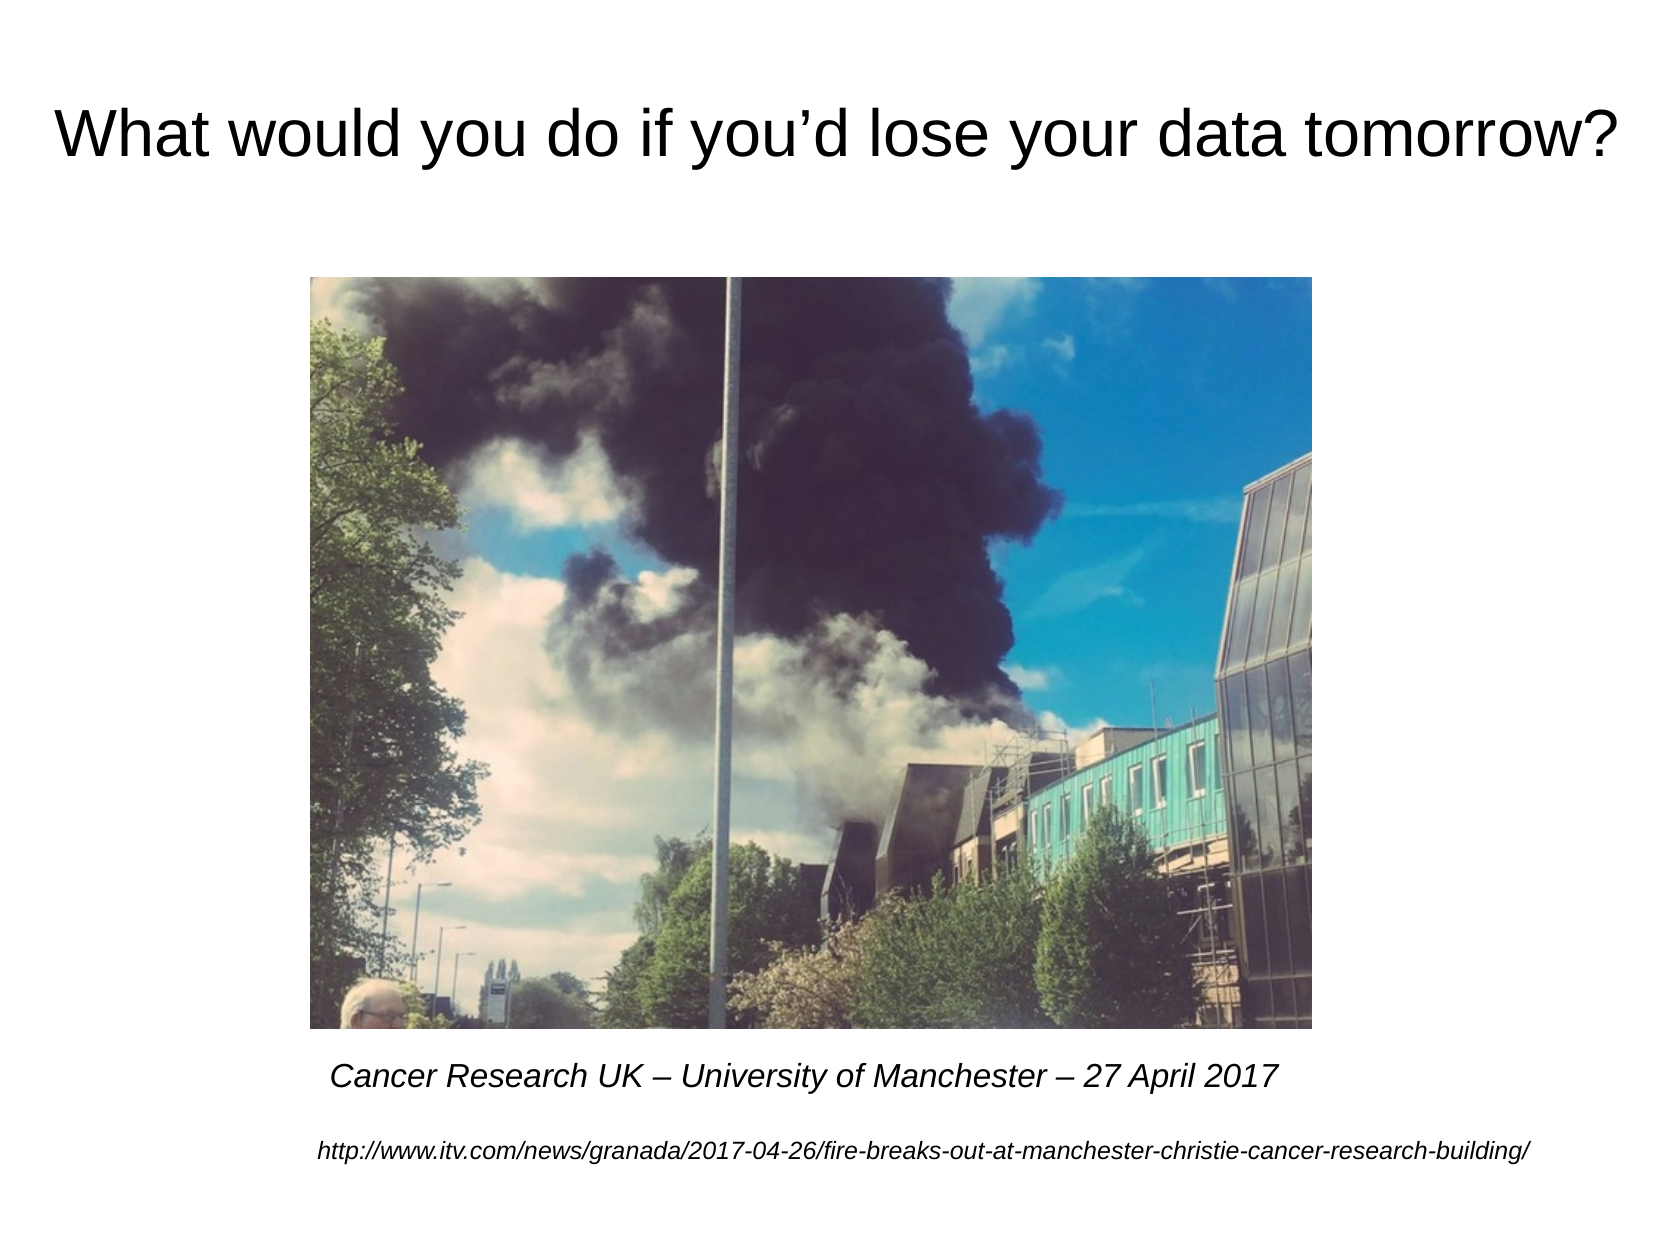

What would you do if you’d lose your data tomorrow?
Cancer Research UK – University of Manchester – 27 April 2017
http://www.itv.com/news/granada/2017-04-26/fire-breaks-out-at-manchester-christie-cancer-research-building/